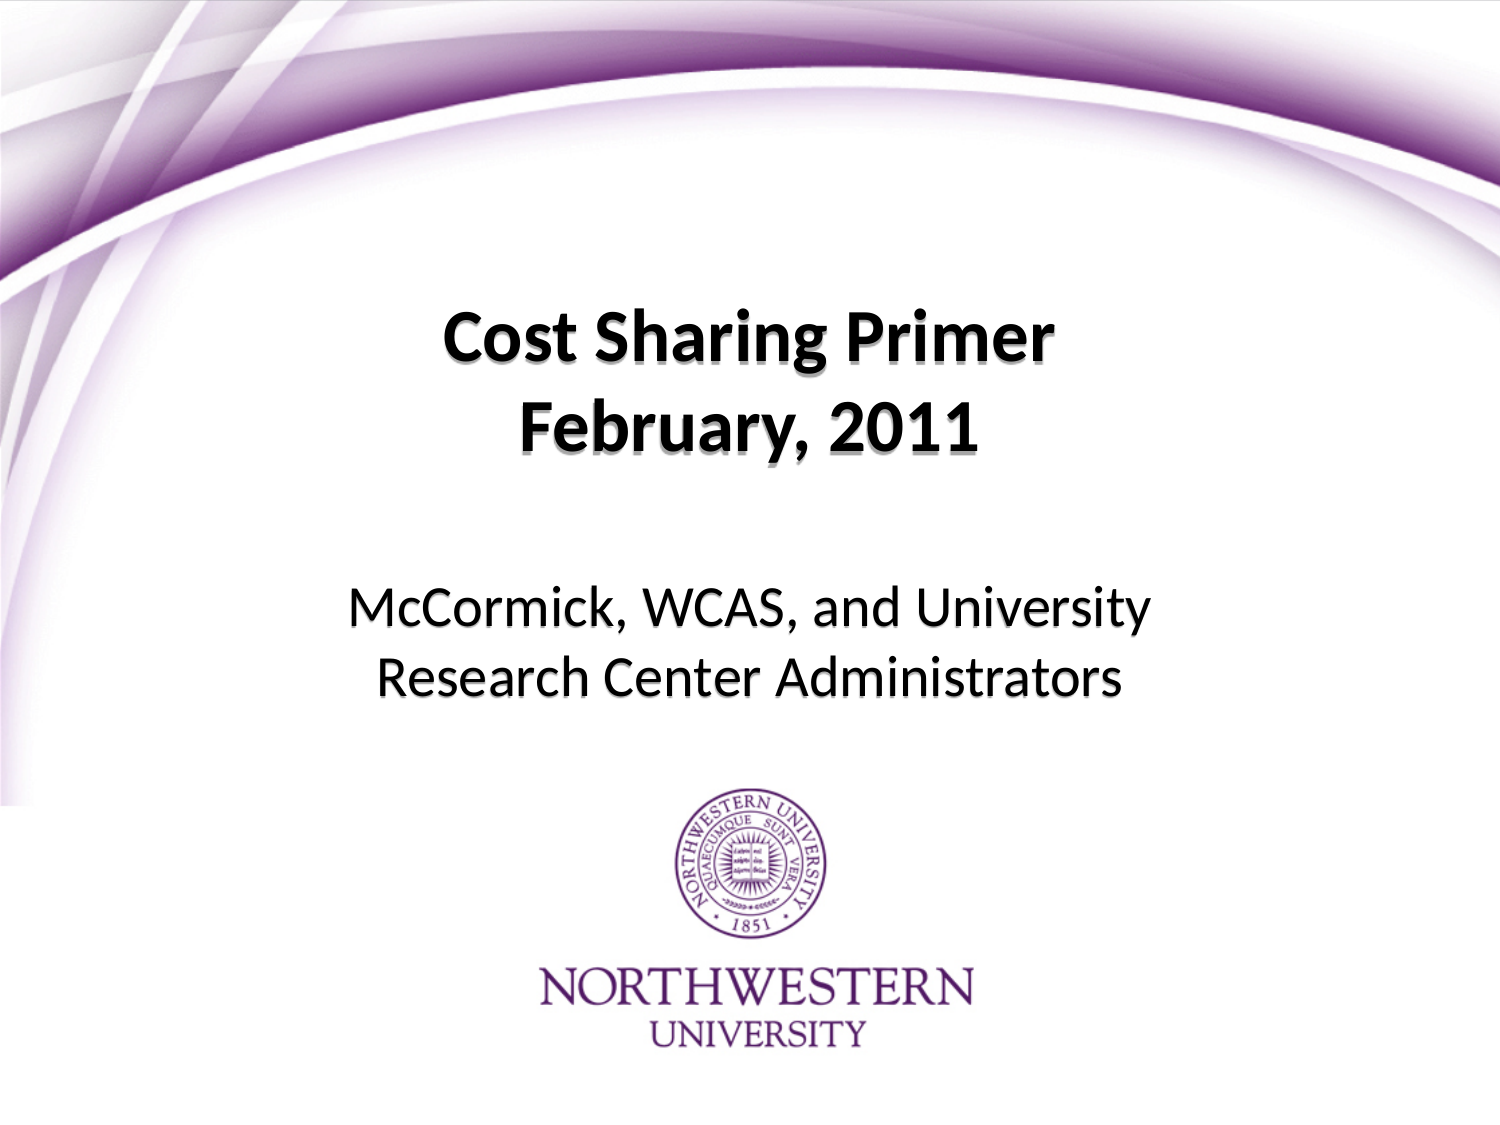

# Cost Sharing Primer February, 2011
McCormick, WCAS, and University Research Center Administrators